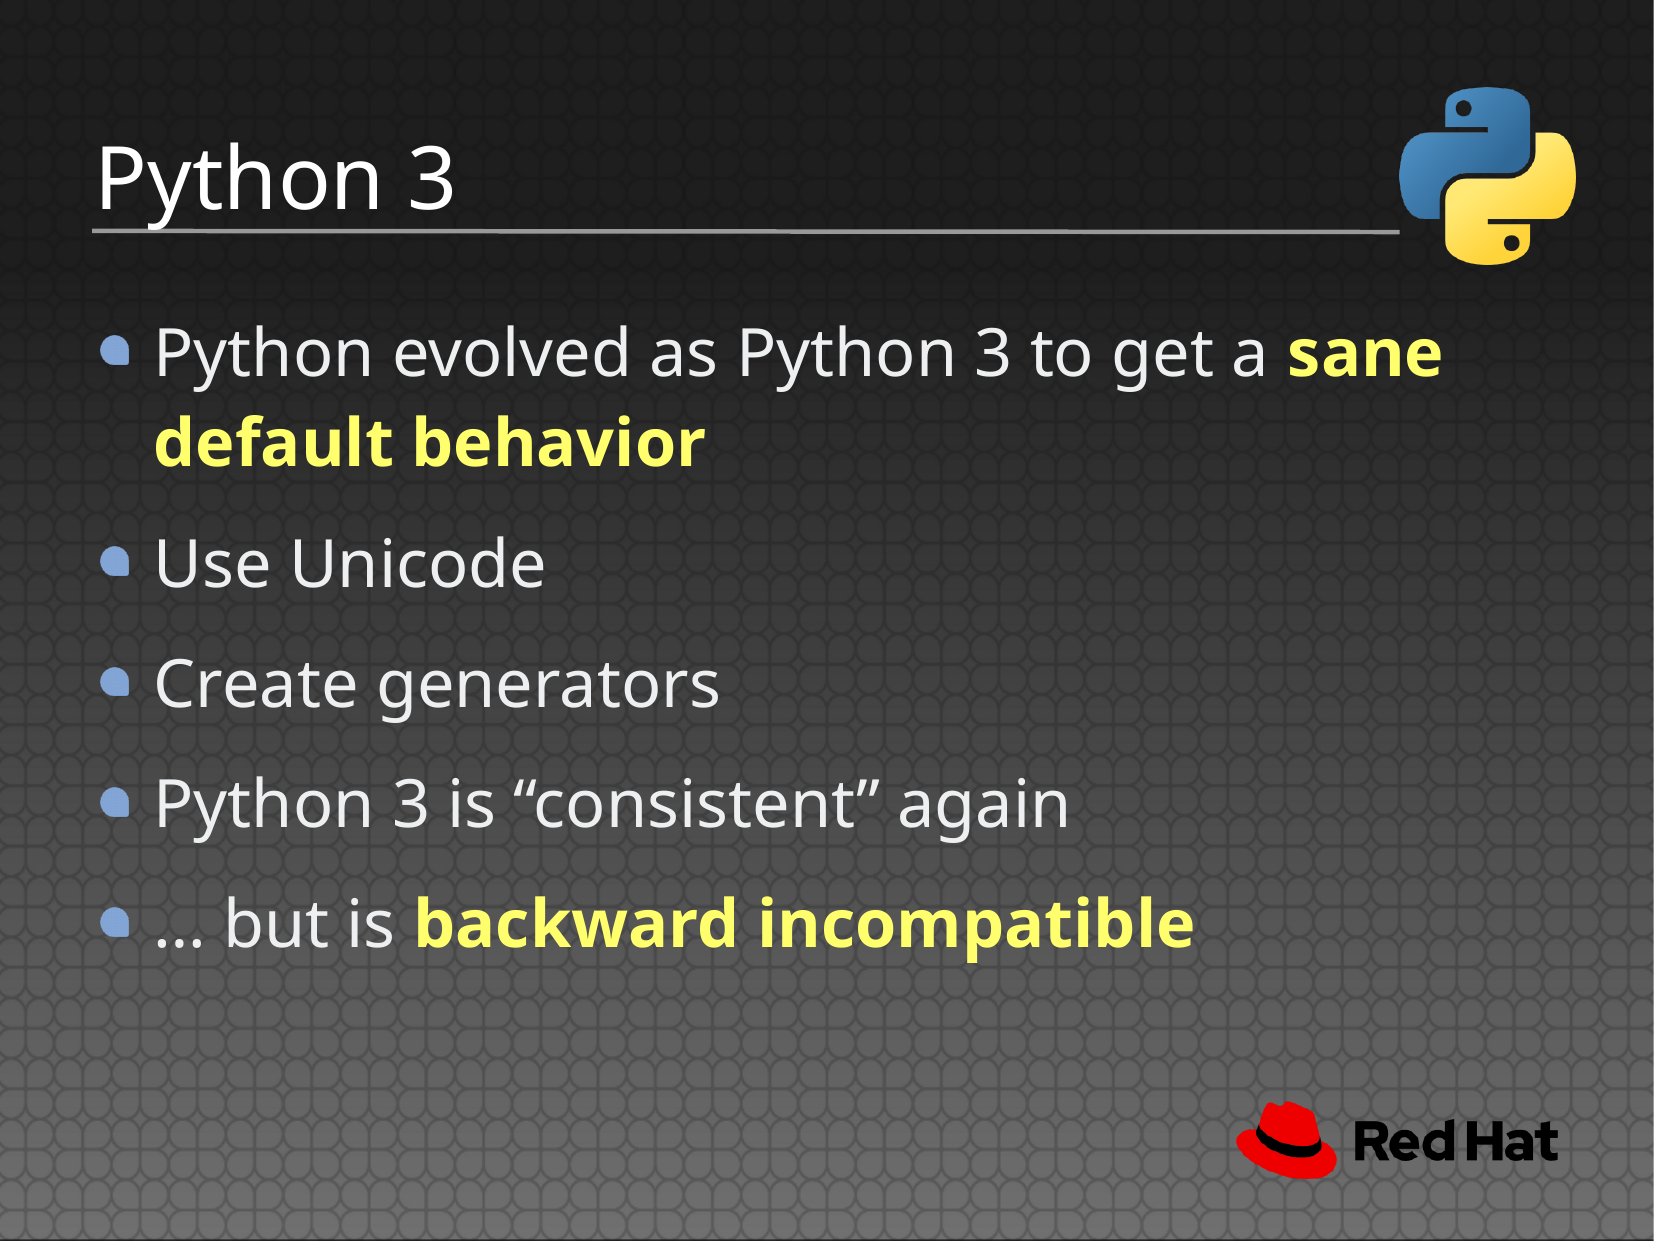

Python 3
# Python evolved as Python 3 to get a sane default behavior
Use Unicode
Create generators
Python 3 is “consistent” again
… but is backward incompatible